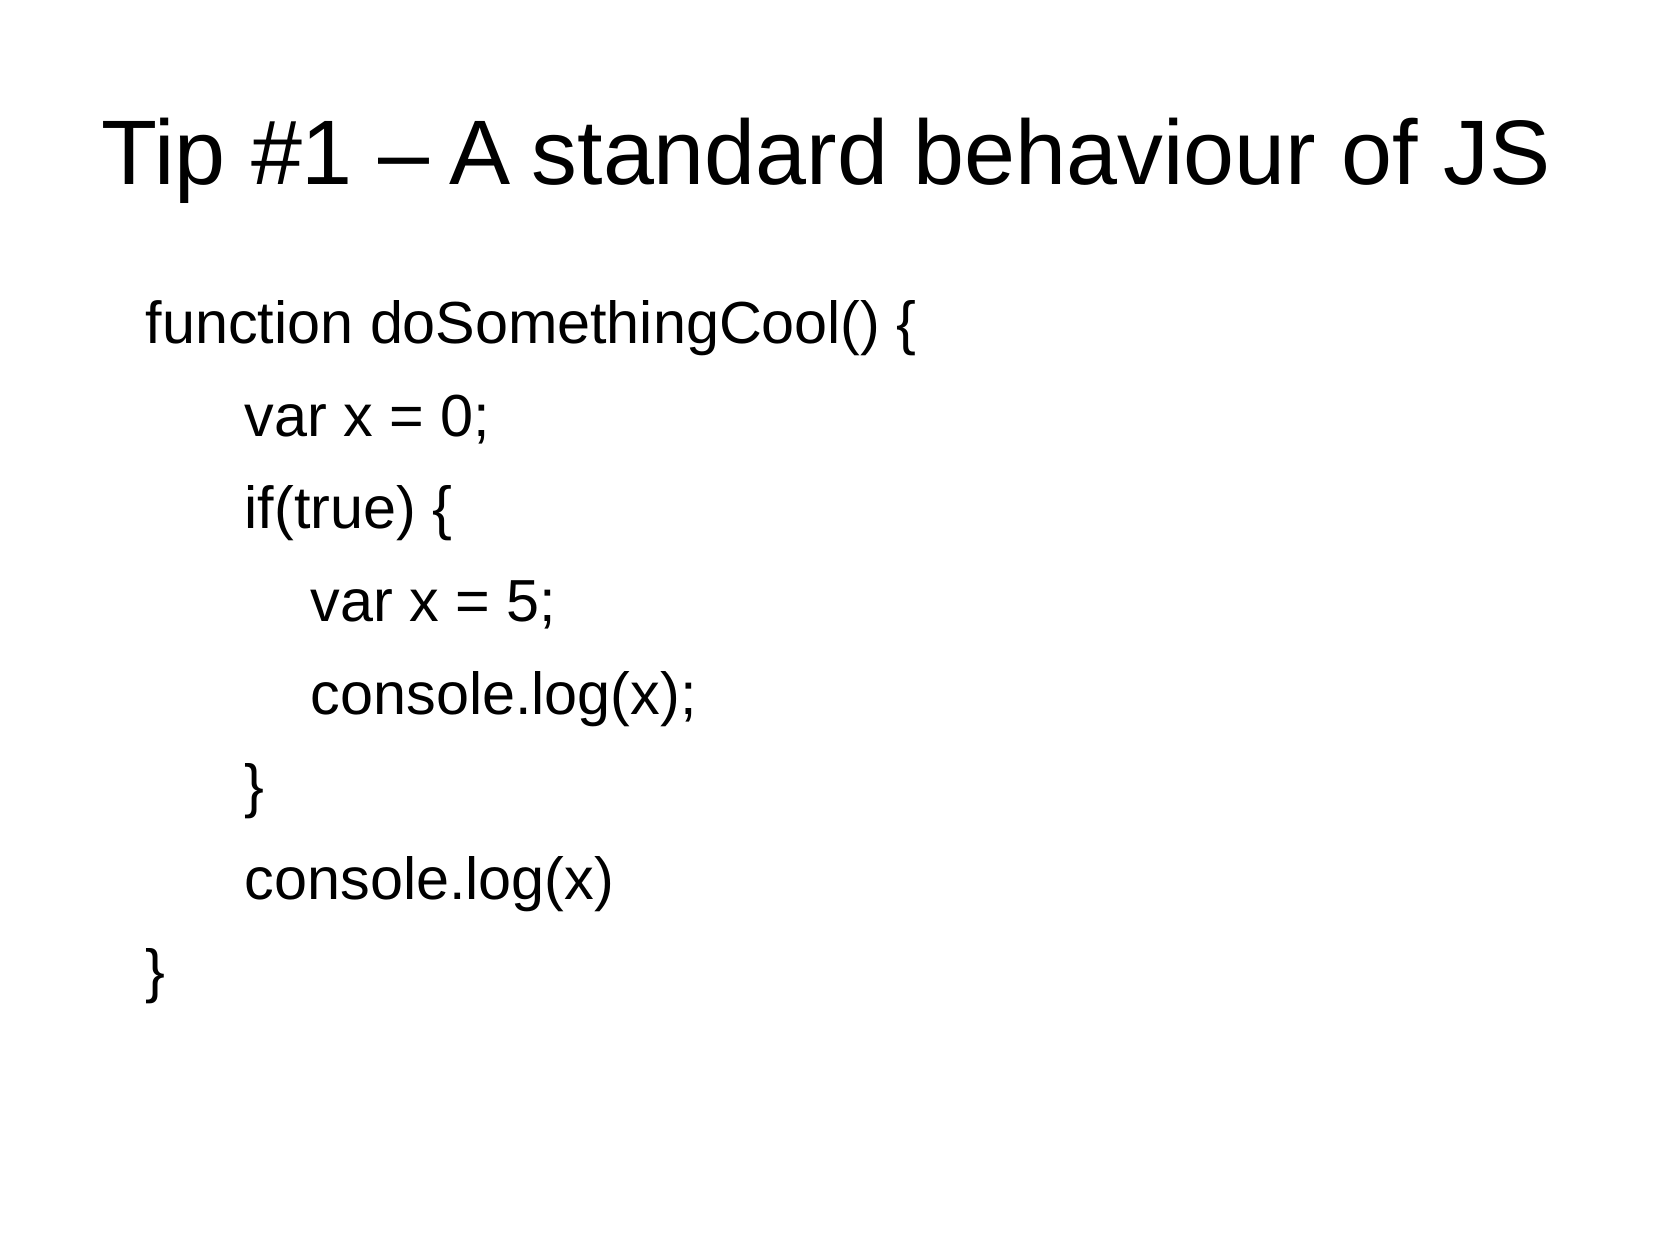

# Tip #1 – A standard behaviour of JS
function doSomethingCool() {
 var x = 0;
 if(true) {
 var x = 5;
 console.log(x);
 }
 console.log(x)
}